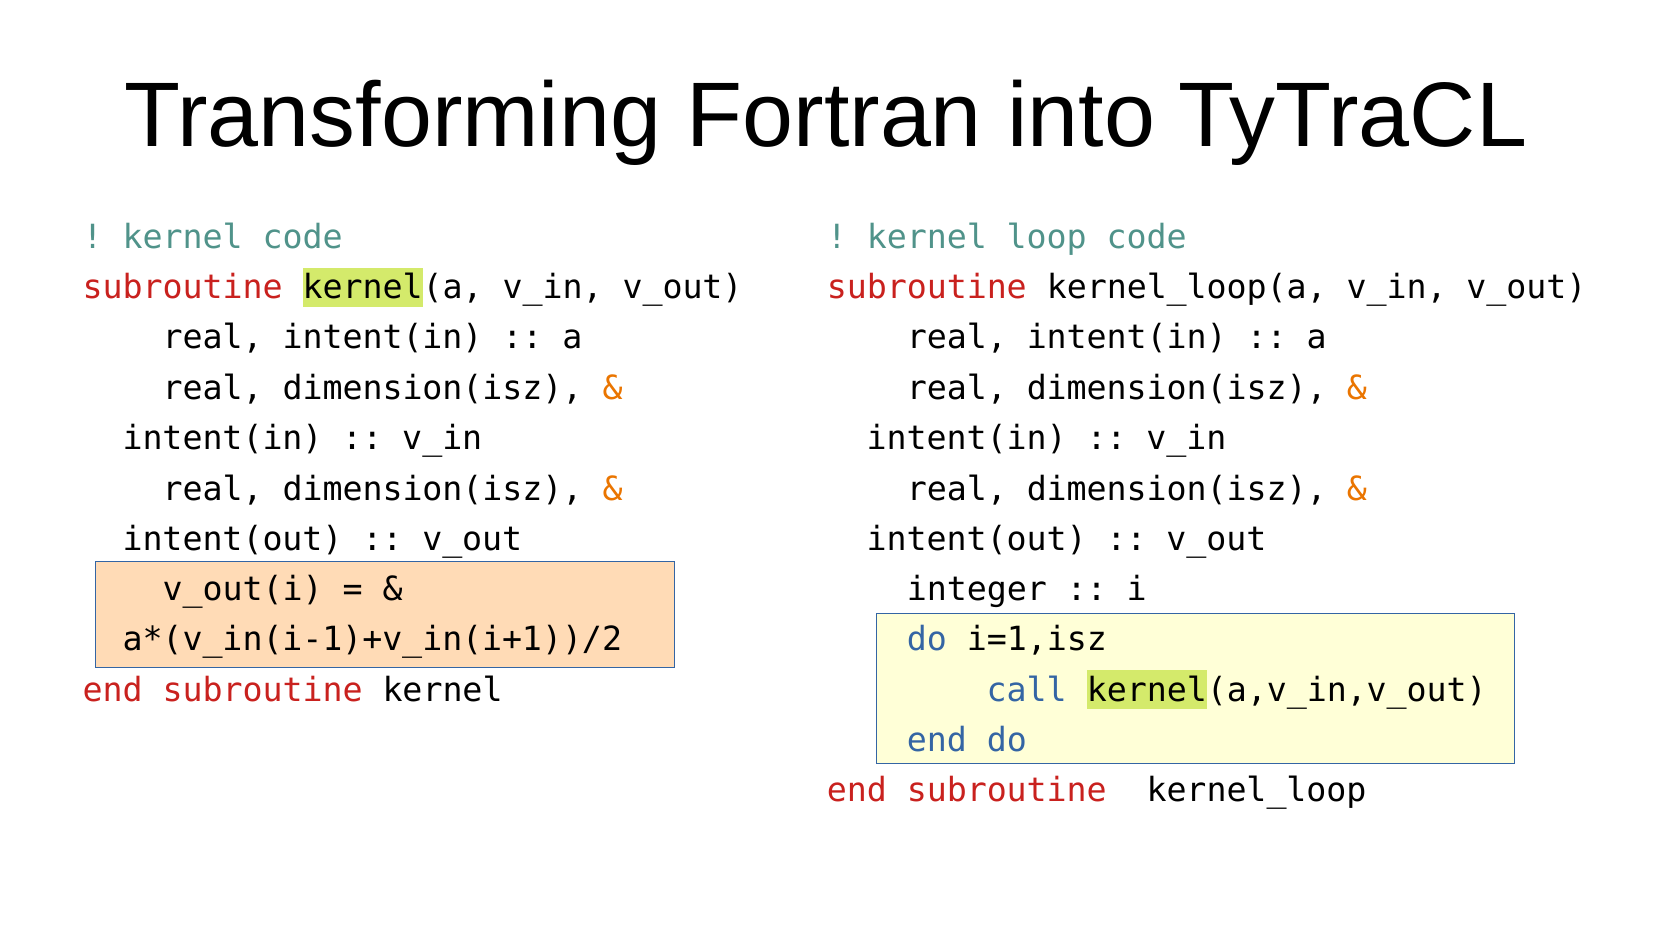

# Transforming Fortran into TyTraCL
! kernel code
subroutine kernel(a, v_in, v_out)
 real, intent(in) :: a
 real, dimension(isz), &
 intent(in) :: v_in
 real, dimension(isz), &
 intent(out) :: v_out
 v_out(i) = &
 a*(v_in(i-1)+v_in(i+1))/2
end subroutine kernel
! kernel loop code
subroutine kernel_loop(a, v_in, v_out)
 real, intent(in) :: a
 real, dimension(isz), &
 intent(in) :: v_in
 real, dimension(isz), &
 intent(out) :: v_out
 integer :: i
 do i=1,isz
 call kernel(a,v_in,v_out)
 end do
end subroutine kernel_loop